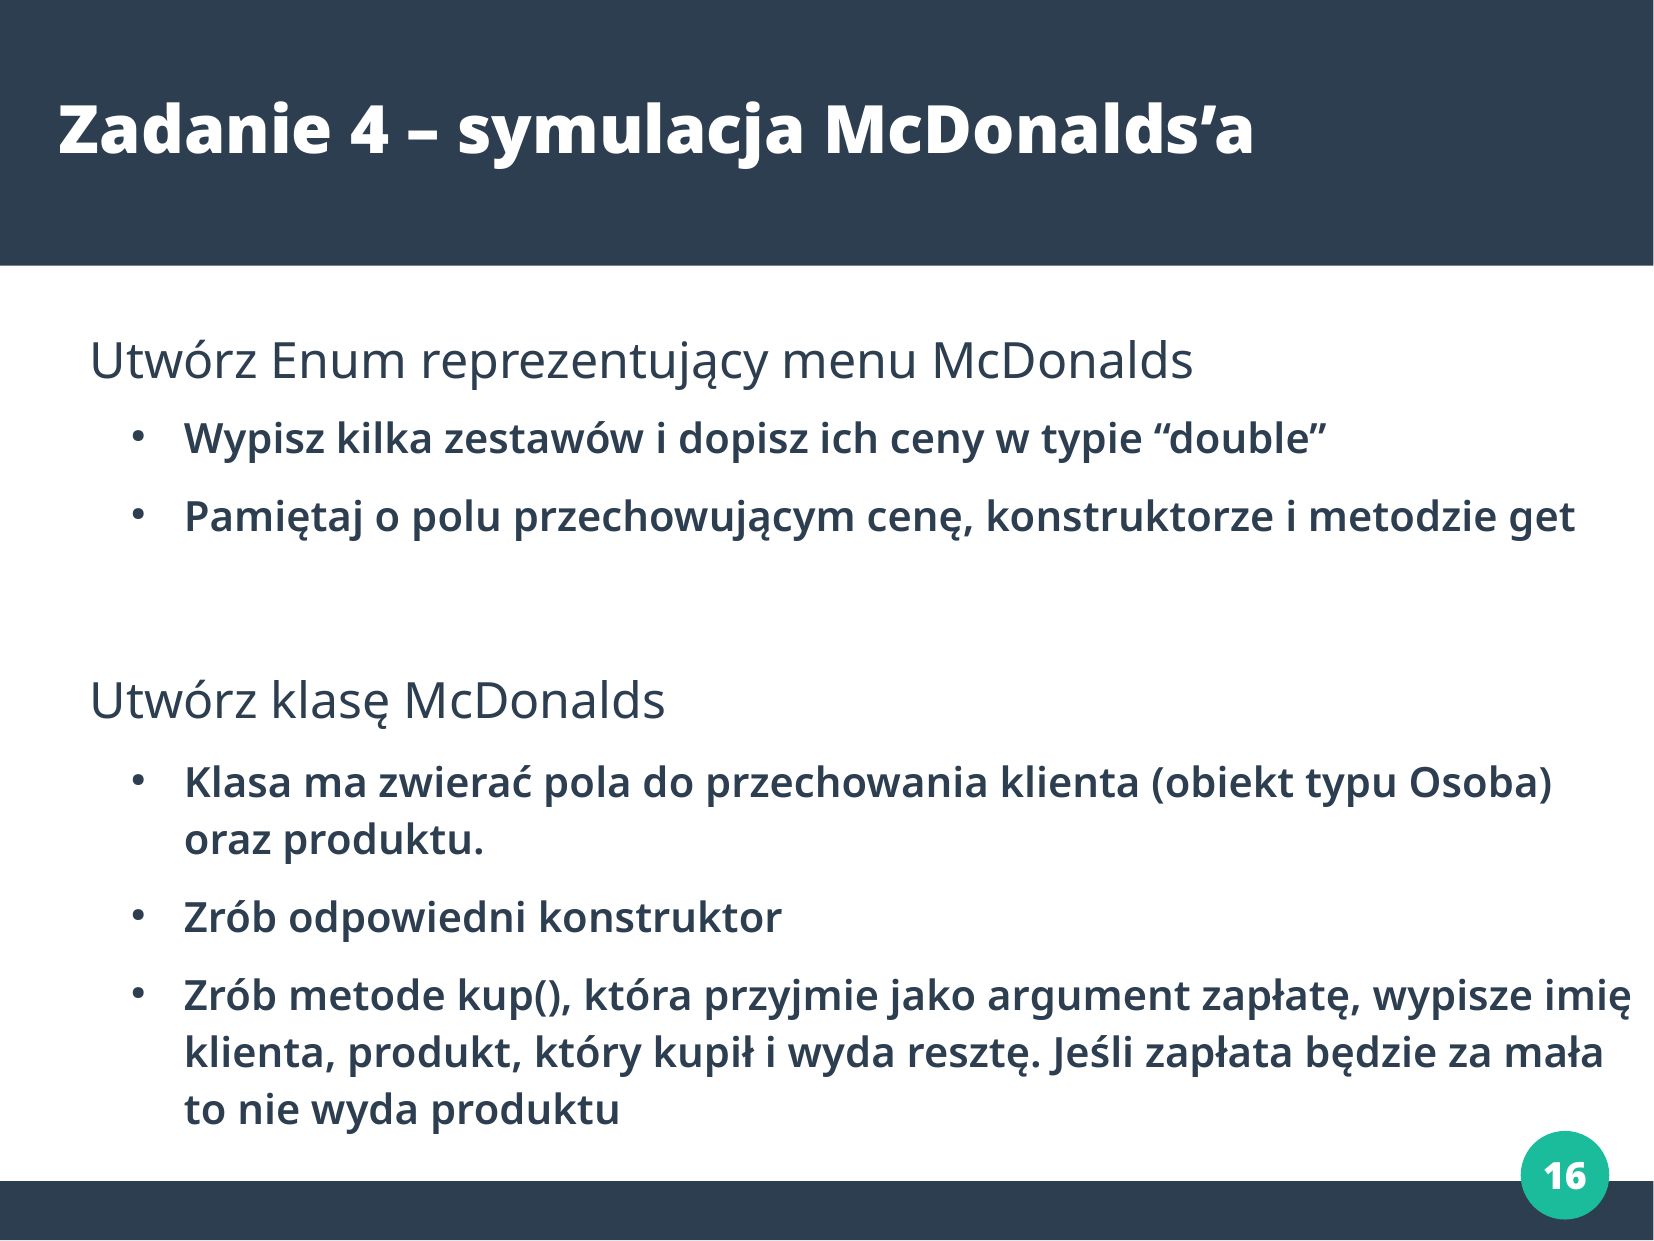

# Zadanie 4 – symulacja McDonalds’a
Utwórz Enum reprezentujący menu McDonalds
Wypisz kilka zestawów i dopisz ich ceny w typie “double”
Pamiętaj o polu przechowującym cenę, konstruktorze i metodzie get
Utwórz klasę McDonalds
Klasa ma zwierać pola do przechowania klienta (obiekt typu Osoba) oraz produktu.
Zrób odpowiedni konstruktor
Zrób metode kup(), która przyjmie jako argument zapłatę, wypisze imię klienta, produkt, który kupił i wyda resztę. Jeśli zapłata będzie za mała to nie wyda produktu
16